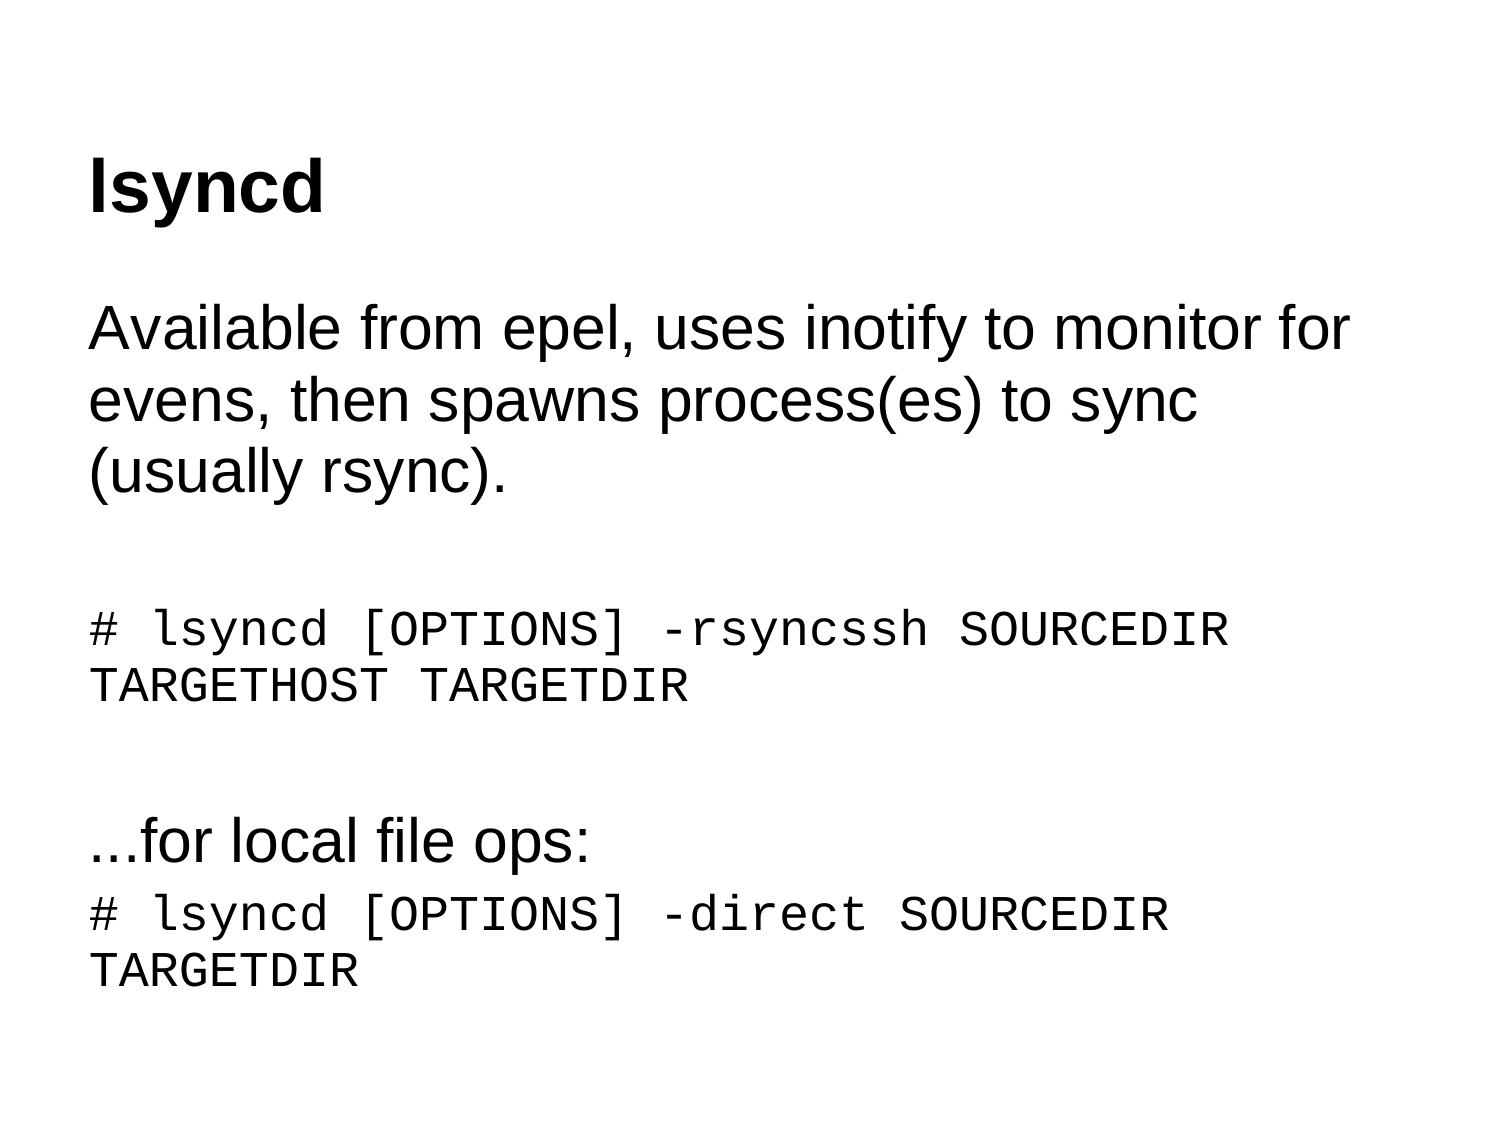

# lsyncd
Available from epel, uses inotify to monitor for evens, then spawns process(es) to sync (usually rsync).
# lsyncd [OPTIONS]
-rsyncssh
SOURCEDIR
TARGETHOST TARGETDIR
...for local file ops:
# lsyncd [OPTIONS] TARGETDIR
-direct
SOURCEDIR